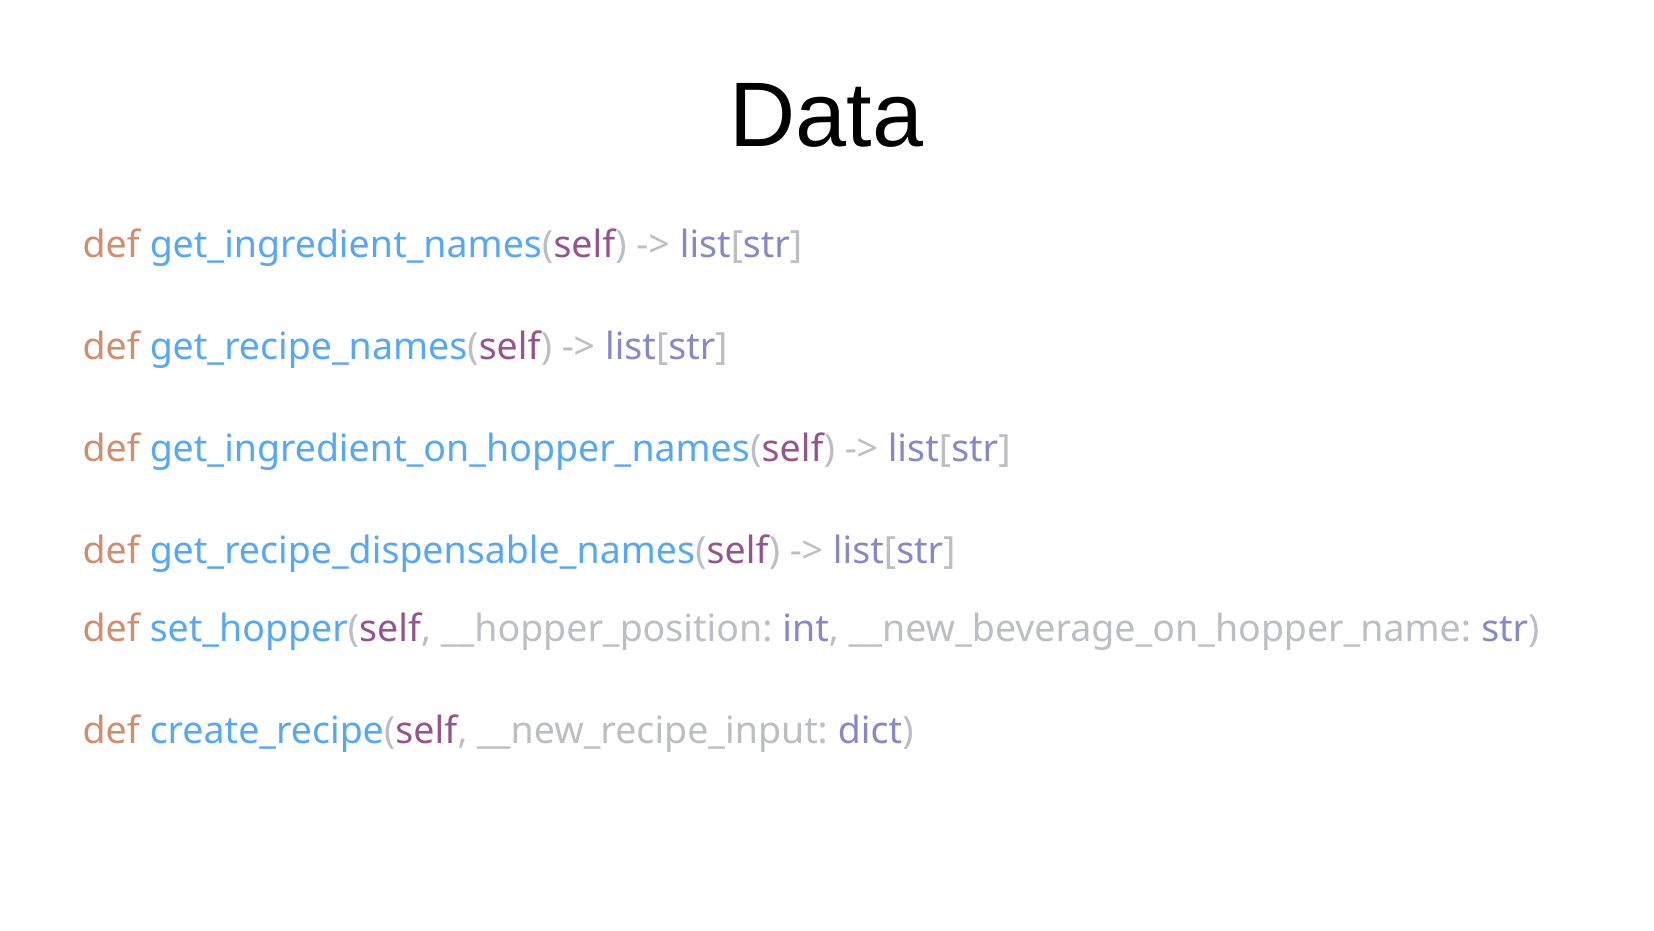

# Data
def get_ingredient_names(self) -> list[str]
def get_recipe_names(self) -> list[str]
def get_ingredient_on_hopper_names(self) -> list[str]
def get_recipe_dispensable_names(self) -> list[str]
def set_hopper(self, __hopper_position: int, __new_beverage_on_hopper_name: str)
def create_recipe(self, __new_recipe_input: dict)